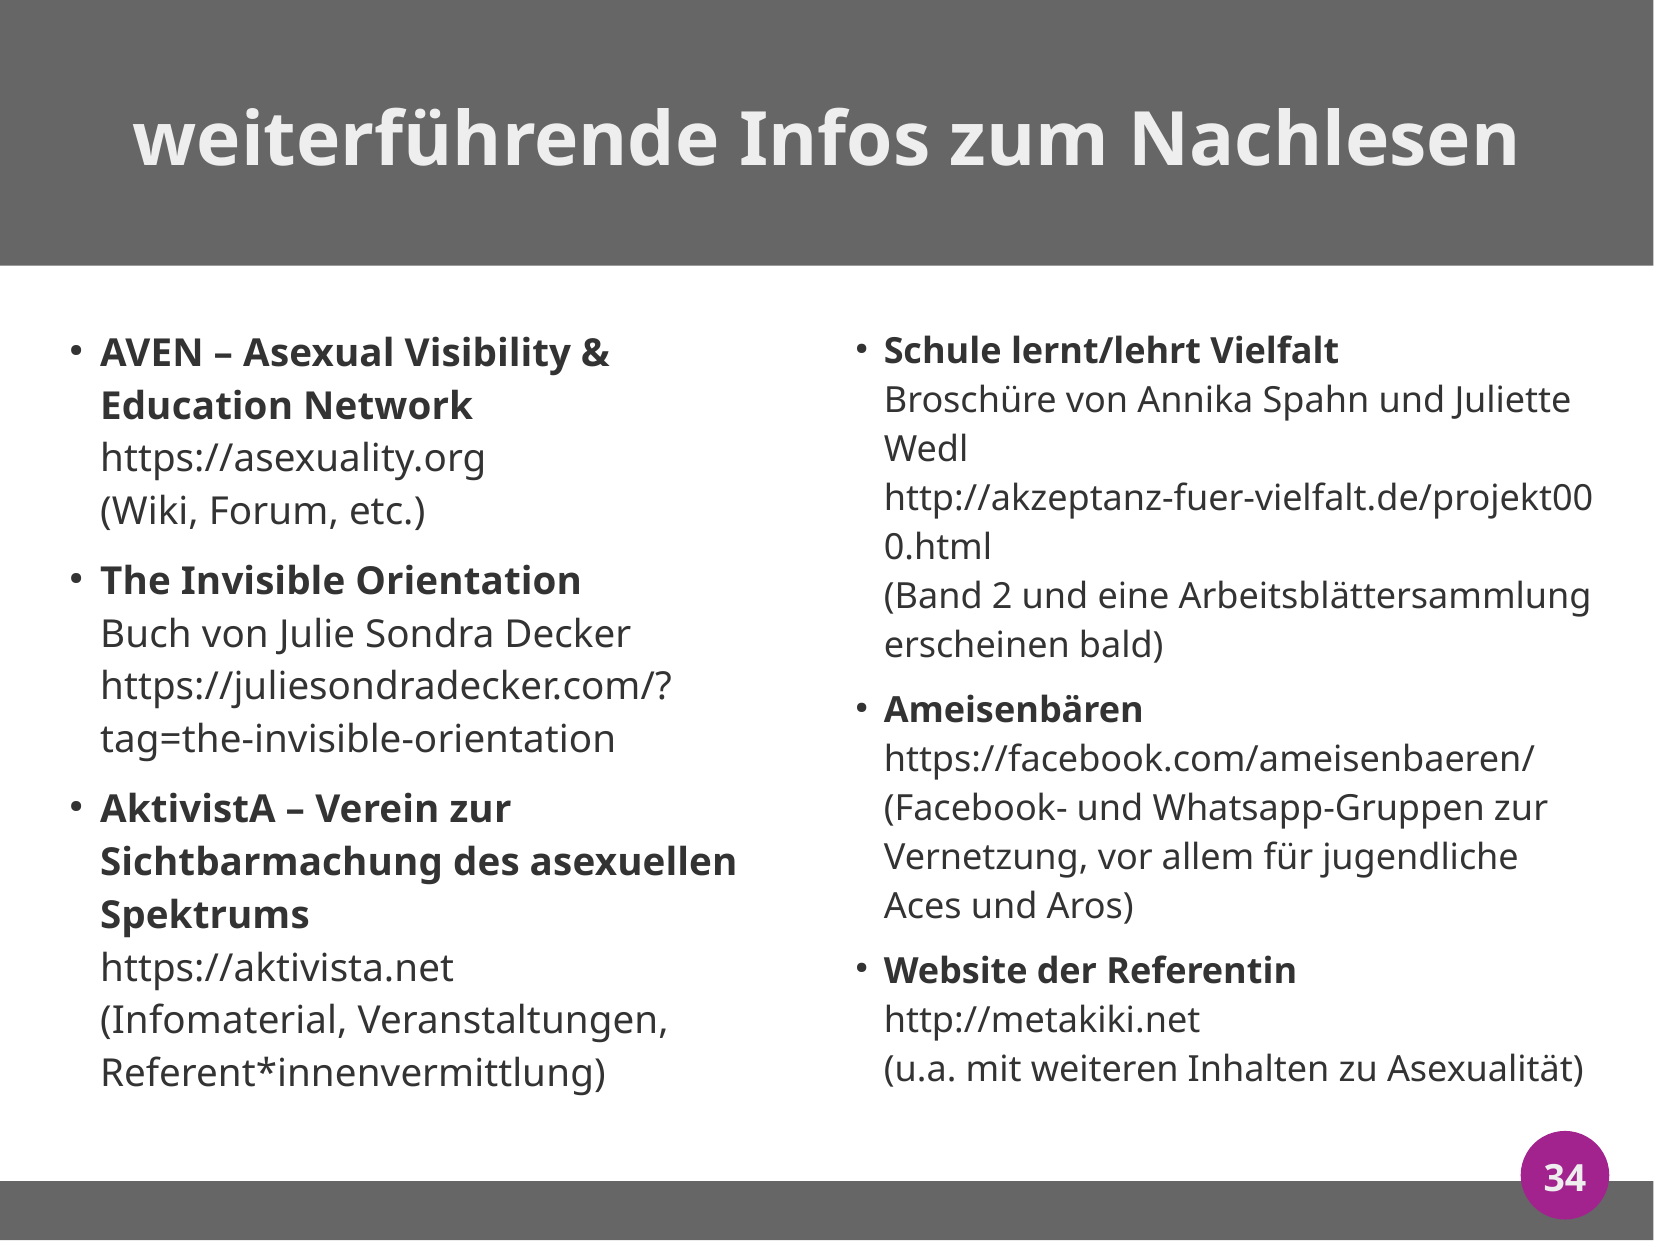

# weiterführende Infos zum Nachlesen
AVEN – Asexual Visibility & Education Network
https://asexuality.org
(Wiki, Forum, etc.)
The Invisible Orientation
Buch von Julie Sondra Decker
https://juliesondradecker.com/?tag=the-invisible-orientation
AktivistA – Verein zur Sichtbarmachung des asexuellen Spektrums
https://aktivista.net
(Infomaterial, Veranstaltungen, Referent*innenvermittlung)
Schule lernt/lehrt Vielfalt
Broschüre von Annika Spahn und Juliette Wedl
http://akzeptanz-fuer-vielfalt.de/projekt000.html
(Band 2 und eine Arbeitsblättersammlung erscheinen bald)
Ameisenbären
https://facebook.com/ameisenbaeren/
(Facebook- und Whatsapp-Gruppen zur Vernetzung, vor allem für jugendliche Aces und Aros)
Website der Referentin
http://metakiki.net
(u.a. mit weiteren Inhalten zu Asexualität)
34